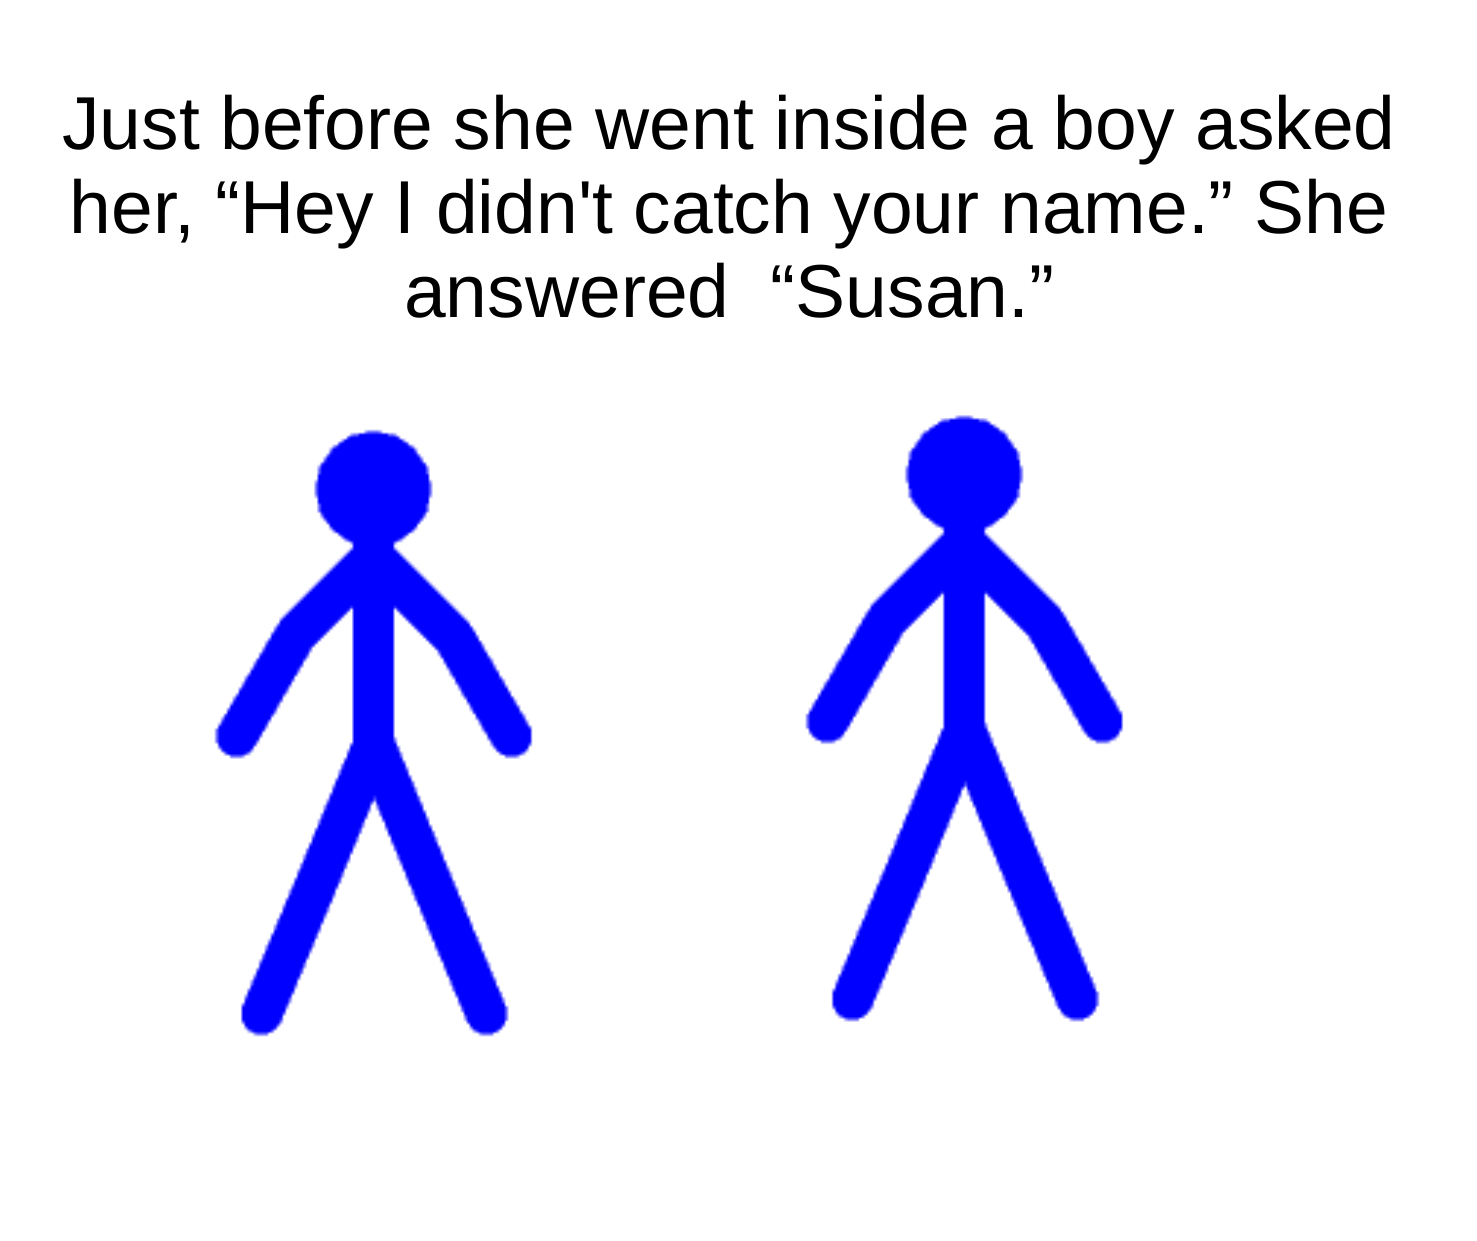

# Just before she went inside a boy asked her, “Hey I didn't catch your name.” She answered “Susan.”